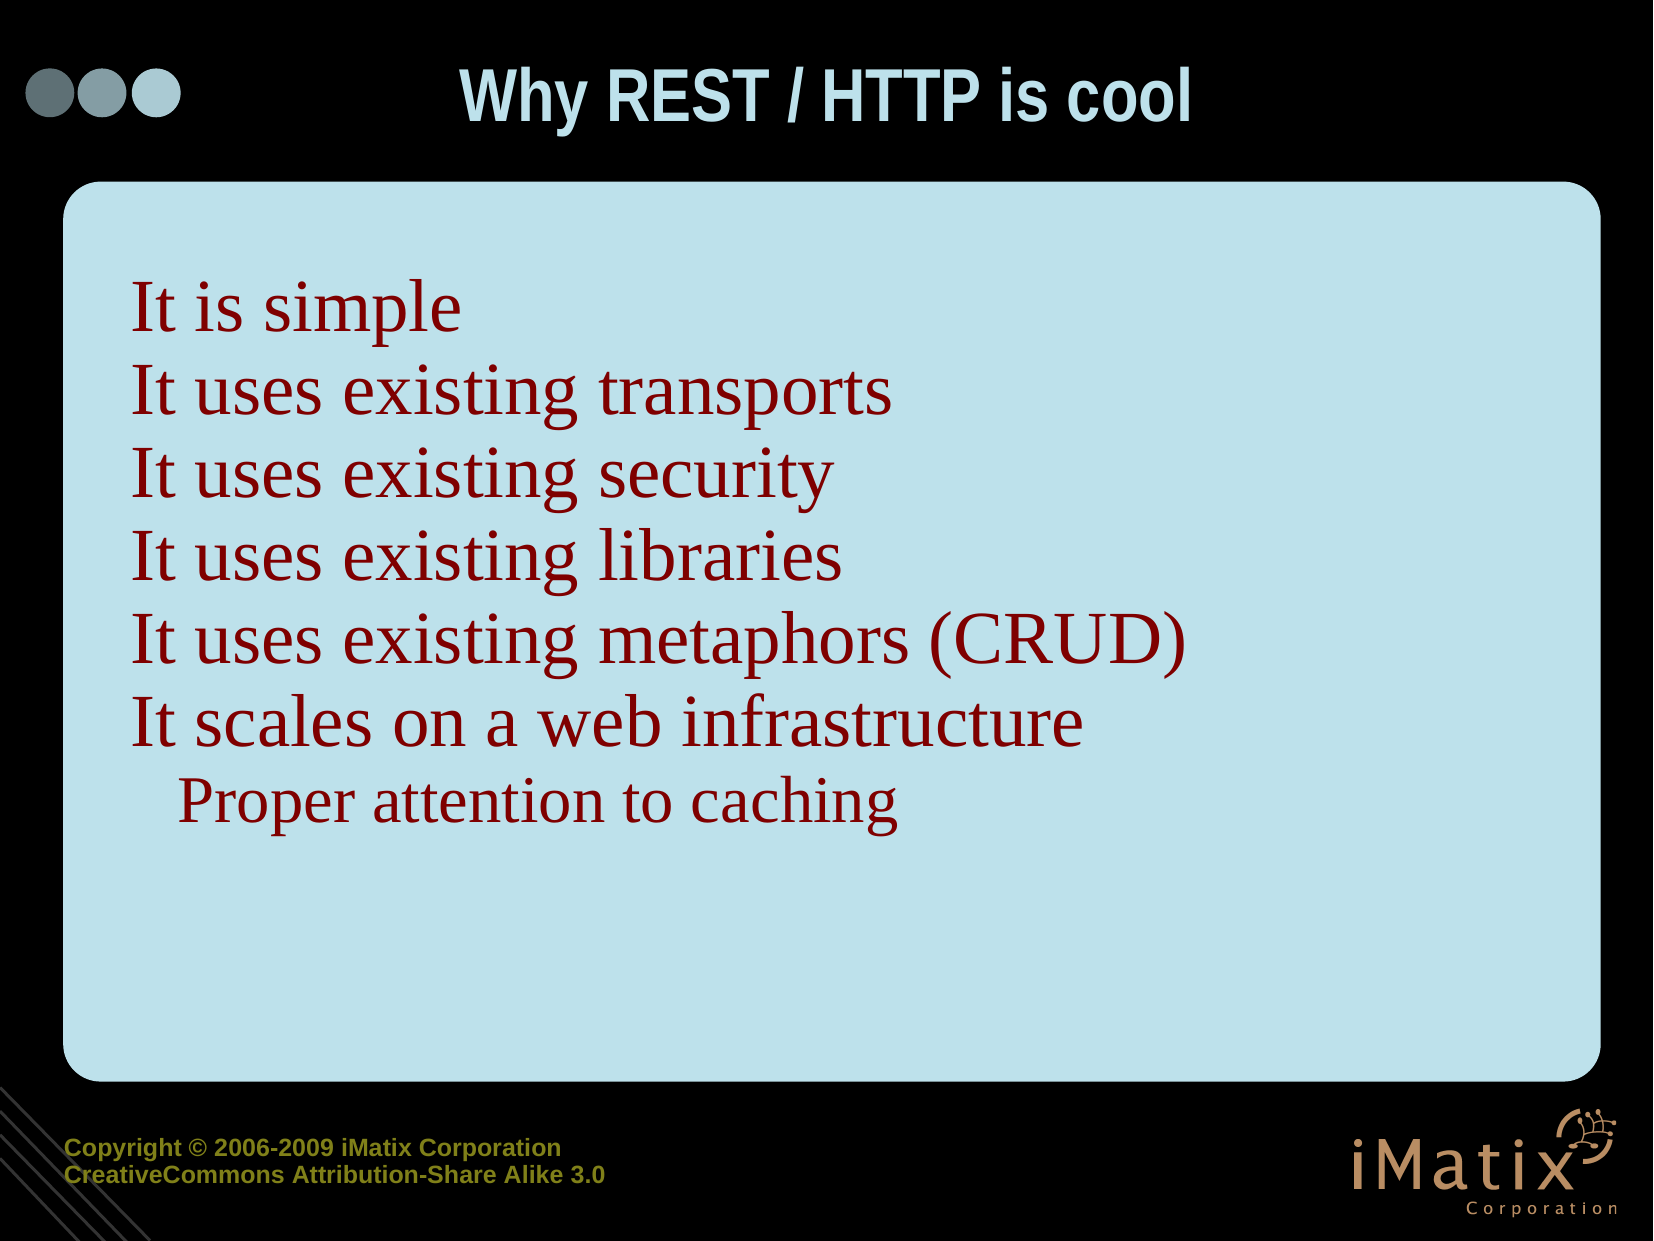

# Why REST / HTTP is cool
It is simple
It uses existing transports
It uses existing security
It uses existing libraries
It uses existing metaphors (CRUD)
It scales on a web infrastructure
Proper attention to caching